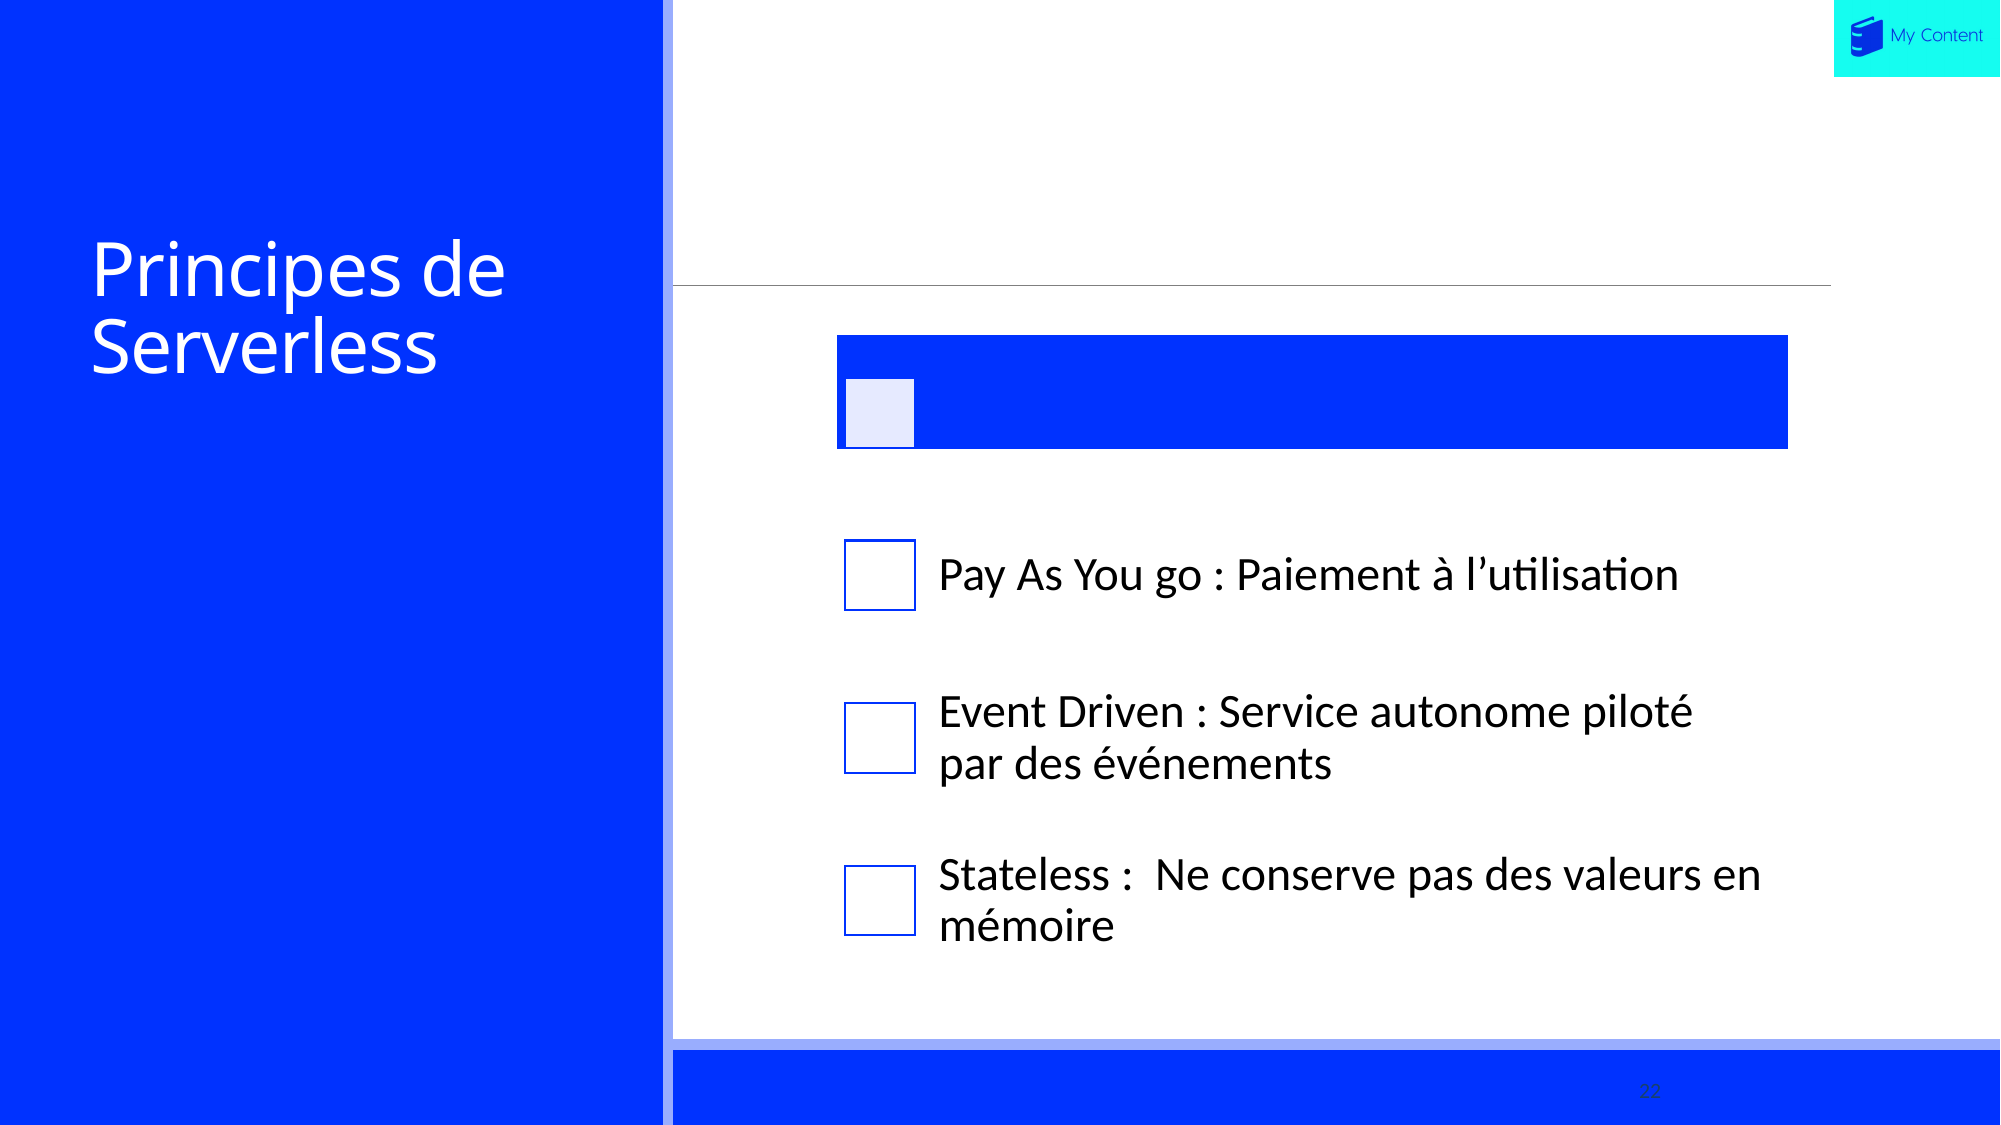

# Principes de Serverless
Pay As You go : Paiement à l’utilisation
Event Driven : Service autonome piloté par des événements
Stateless : Ne conserve pas des valeurs en mémoire